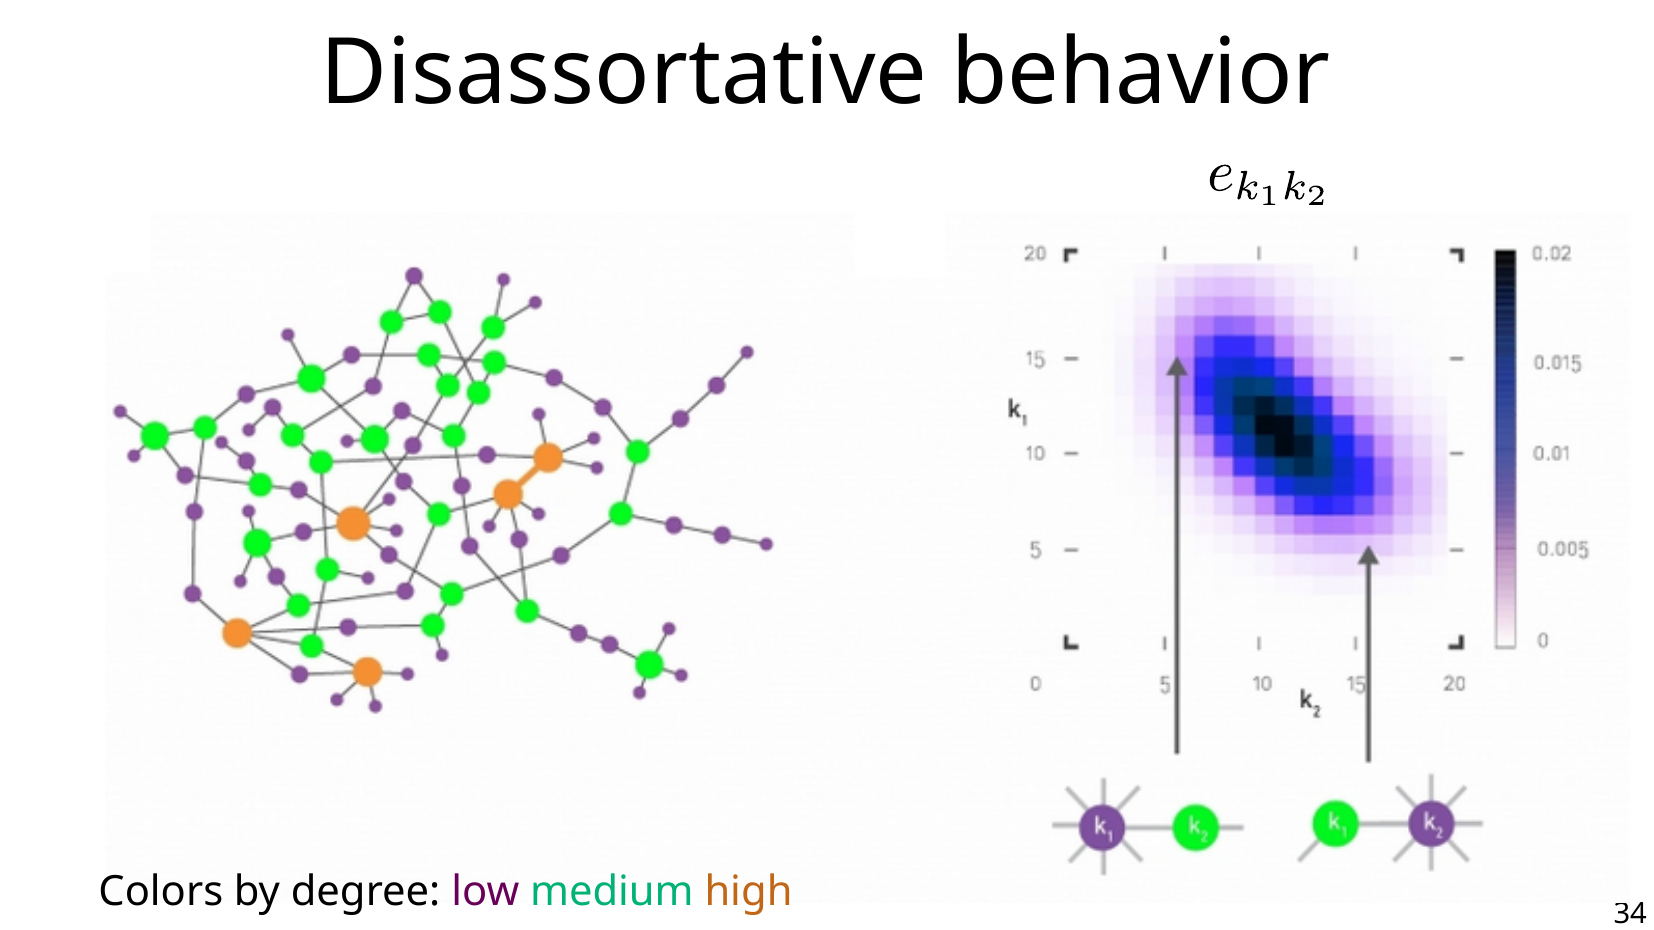

# Disassortative behavior
Colors by degree: low medium high
34